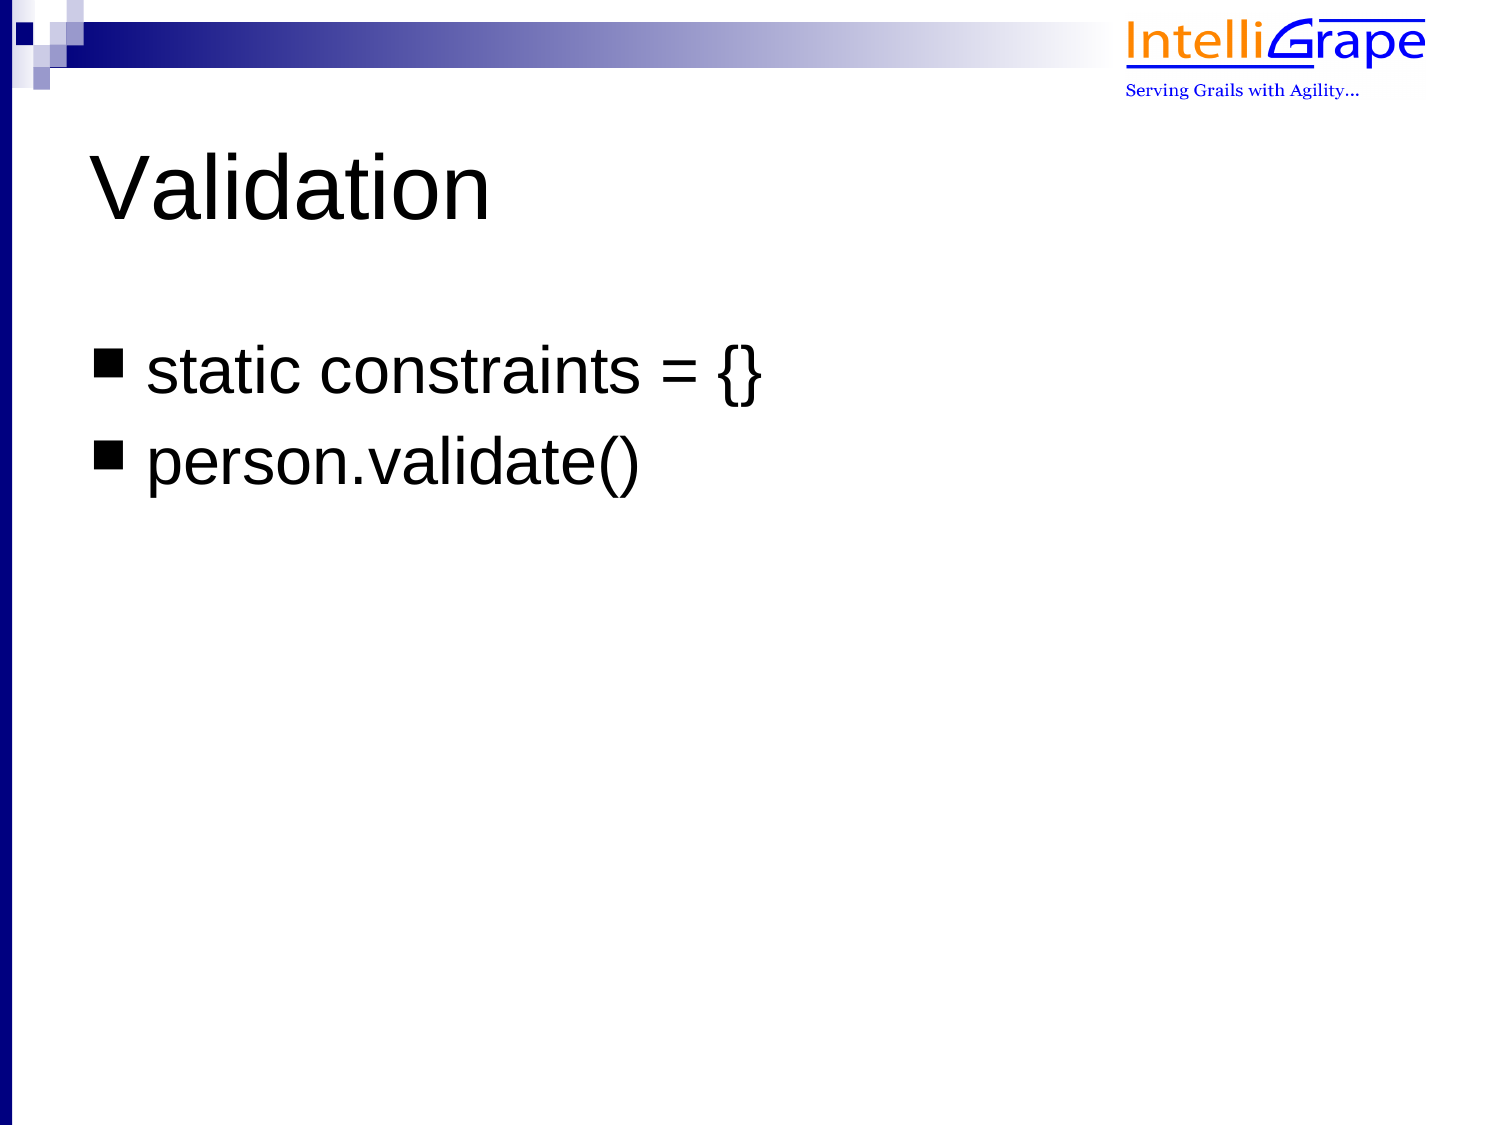

# Validation
static constraints = {}
person.validate()